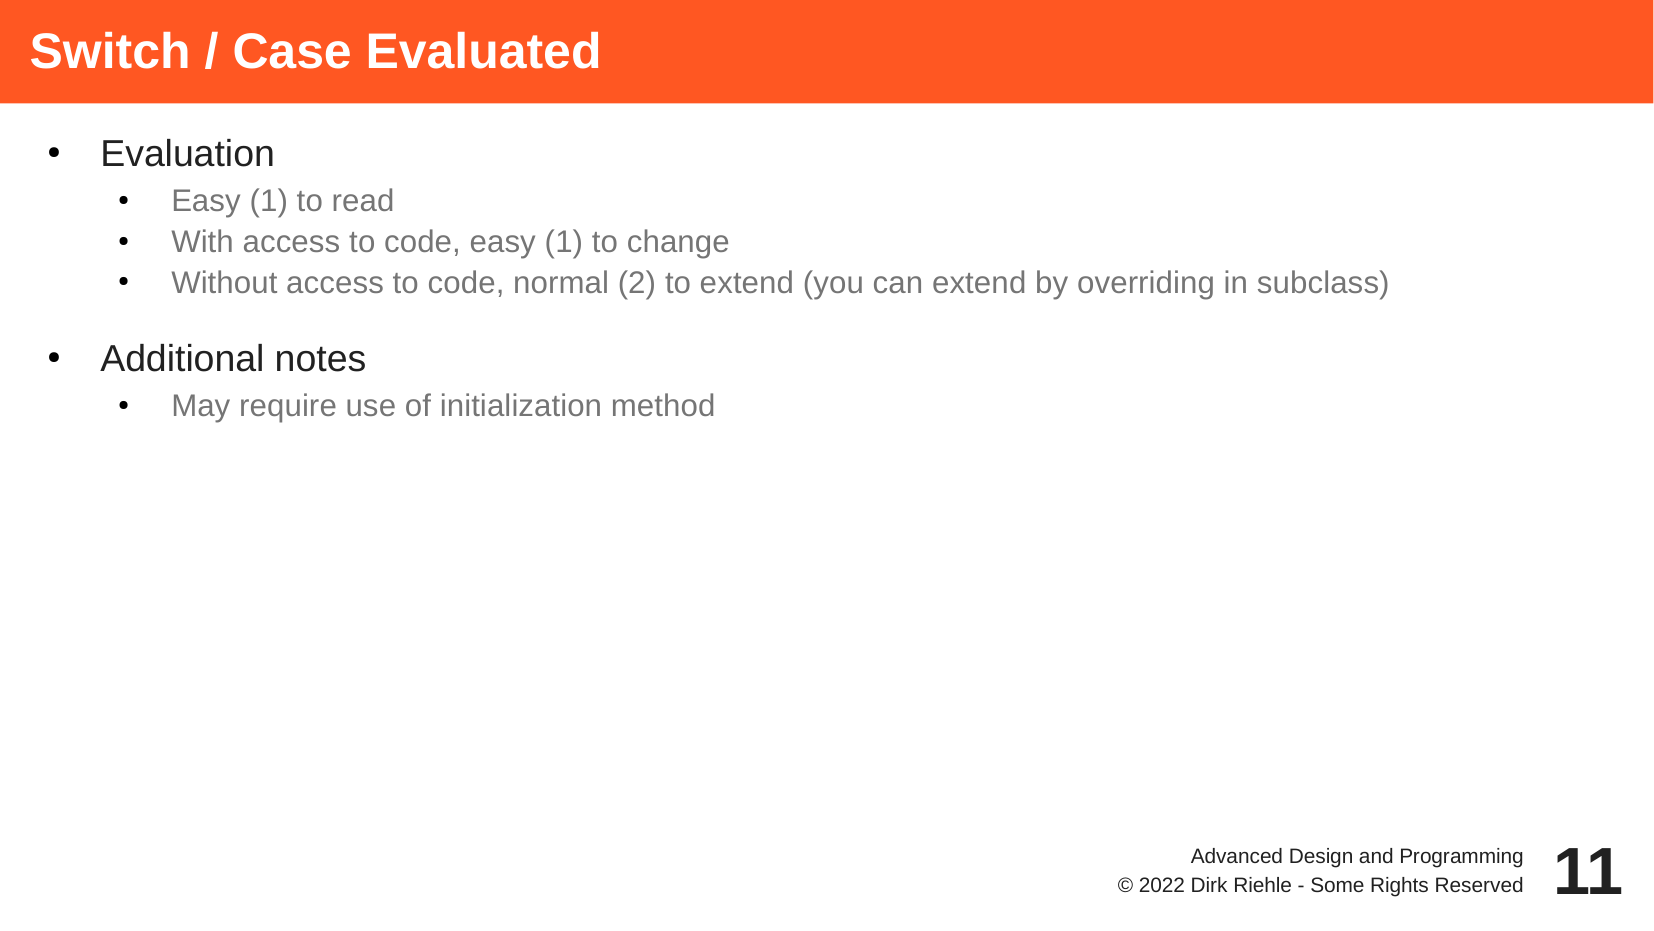

# Switch / Case Evaluated
Evaluation
Easy (1) to read
With access to code, easy (1) to change
Without access to code, normal (2) to extend (you can extend by overriding in subclass)
Additional notes
May require use of initialization method
Advanced Design and Programming
11
© 2022 Dirk Riehle - Some Rights Reserved